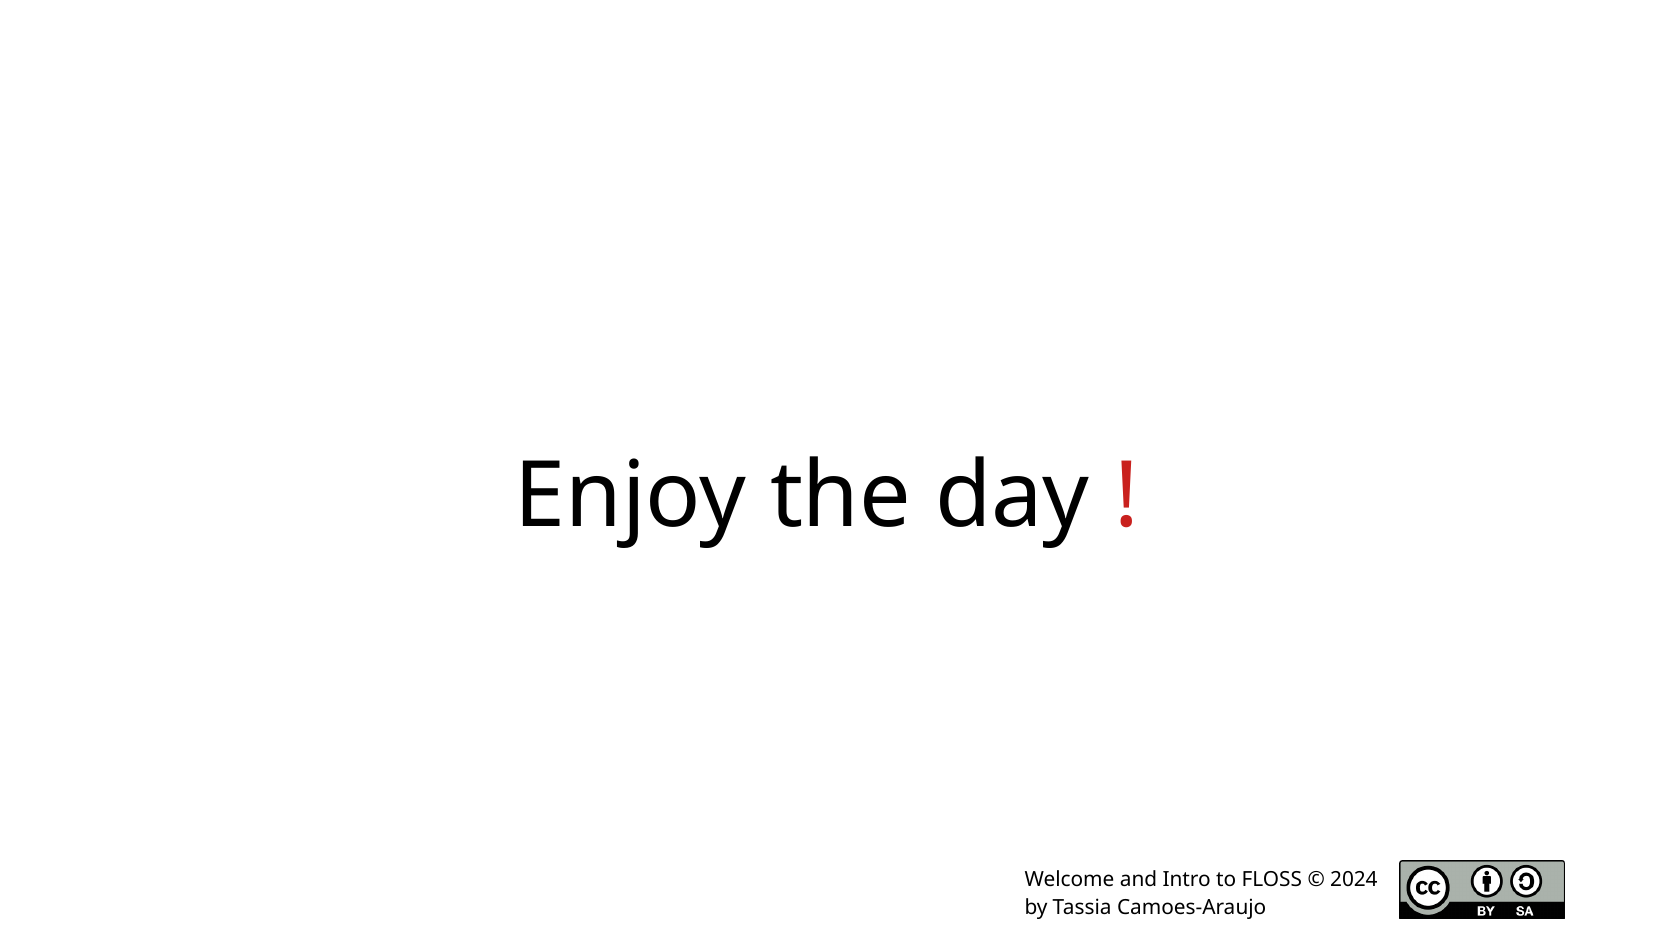

# Enjoy the day !
Welcome and Intro to FLOSS © 2024
by Tassia Camoes-Araujo